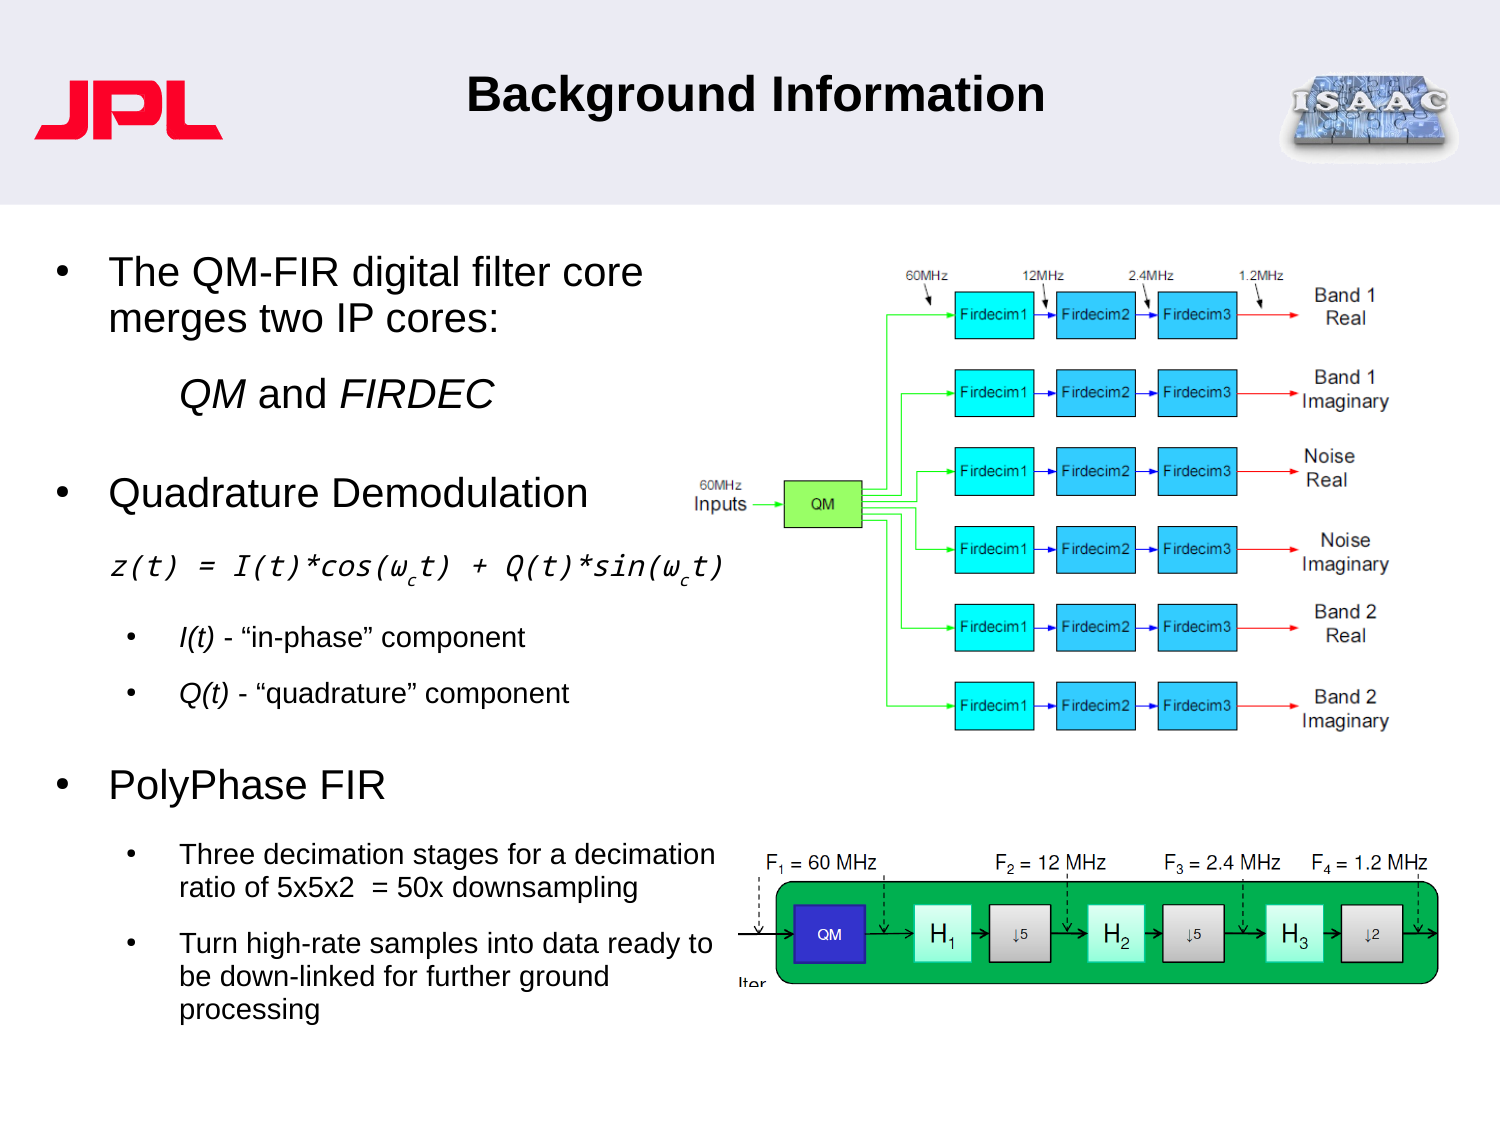

# Background Information
The QM-FIR digital filter core merges two IP cores:
QM and FIRDEC
Quadrature Demodulation
z(t) = I(t)*cos(ωct) + Q(t)*sin(ωct)
I(t) - “in-phase” component
Q(t) - “quadrature” component
PolyPhase FIR
Three decimation stages for a decimation ratio of 5x5x2 = 50x downsampling
Turn high-rate samples into data ready to be down-linked for further ground processing